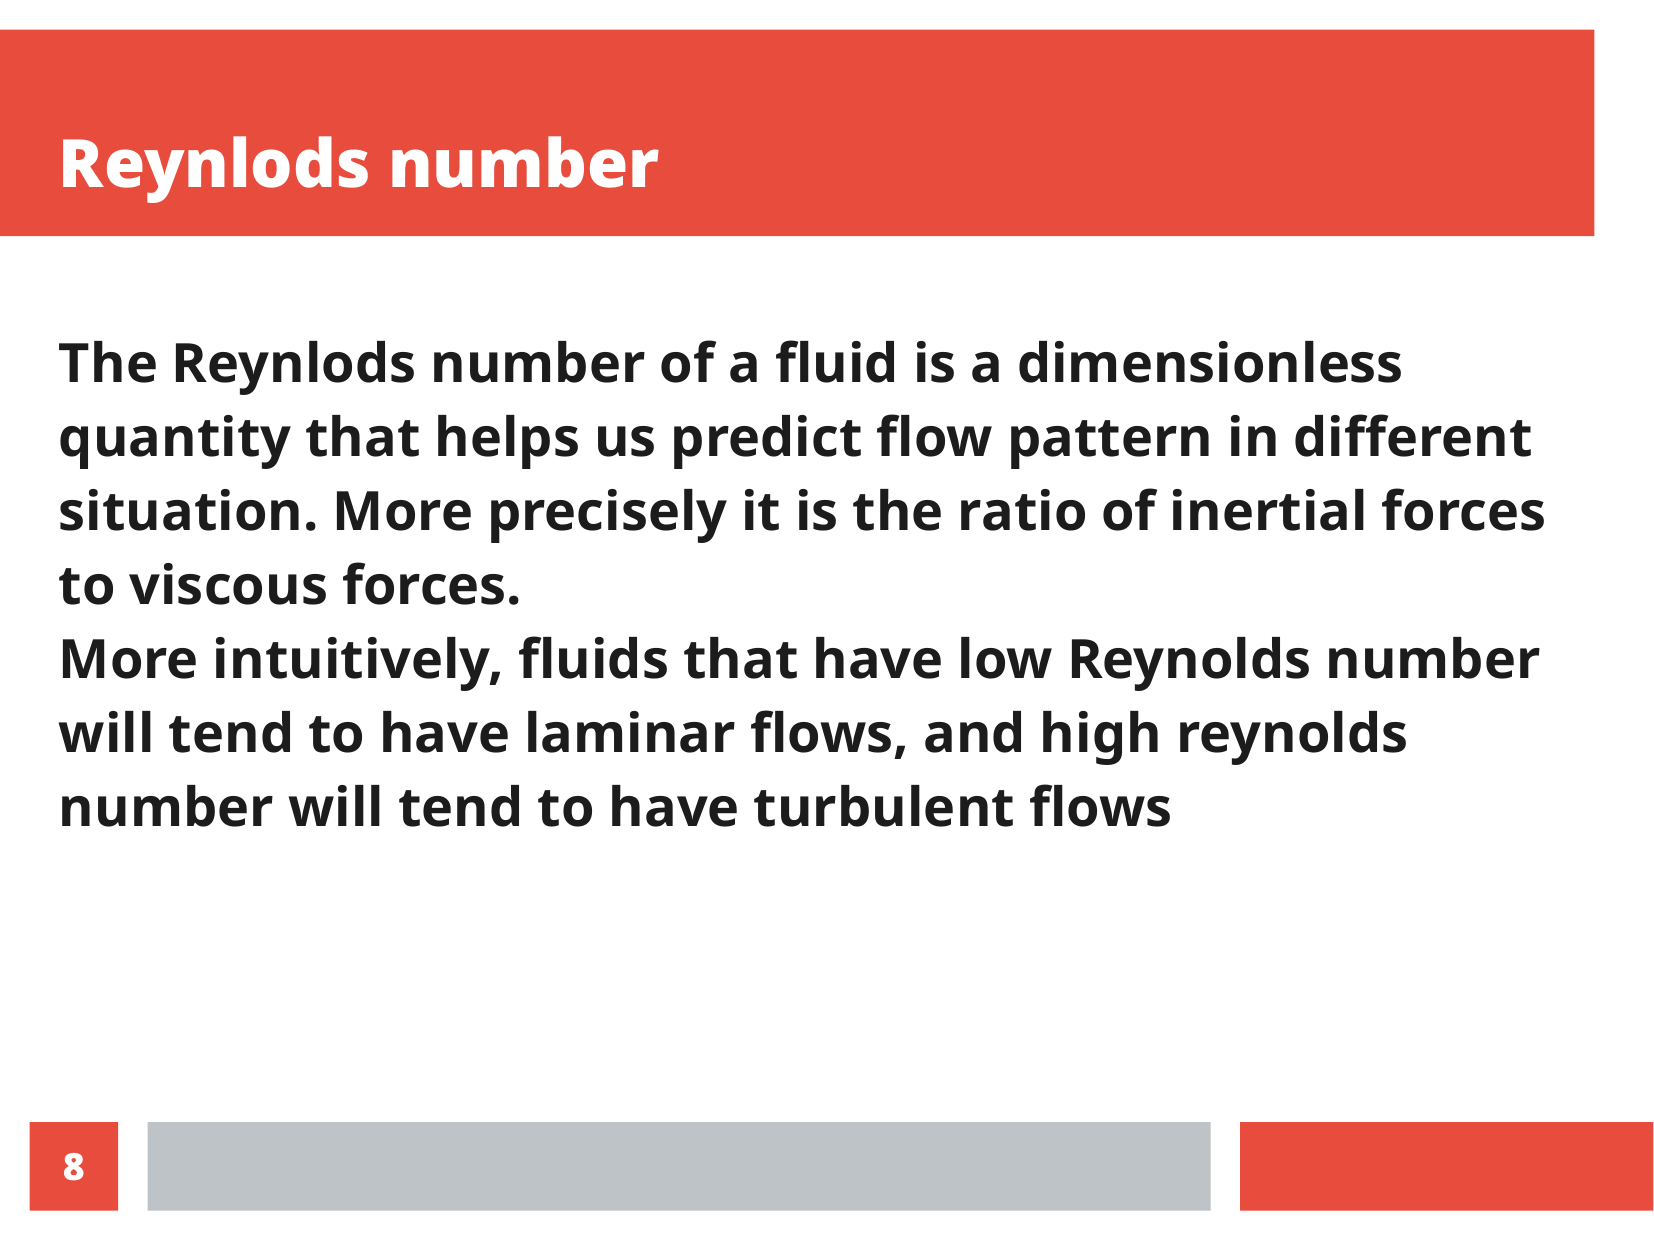

# Reynlods number
The Reynlods number of a fluid is a dimensionless quantity that helps us predict flow pattern in different situation. More precisely it is the ratio of inertial forces to viscous forces.
More intuitively, fluids that have low Reynolds number will tend to have laminar flows, and high reynolds number will tend to have turbulent flows
8